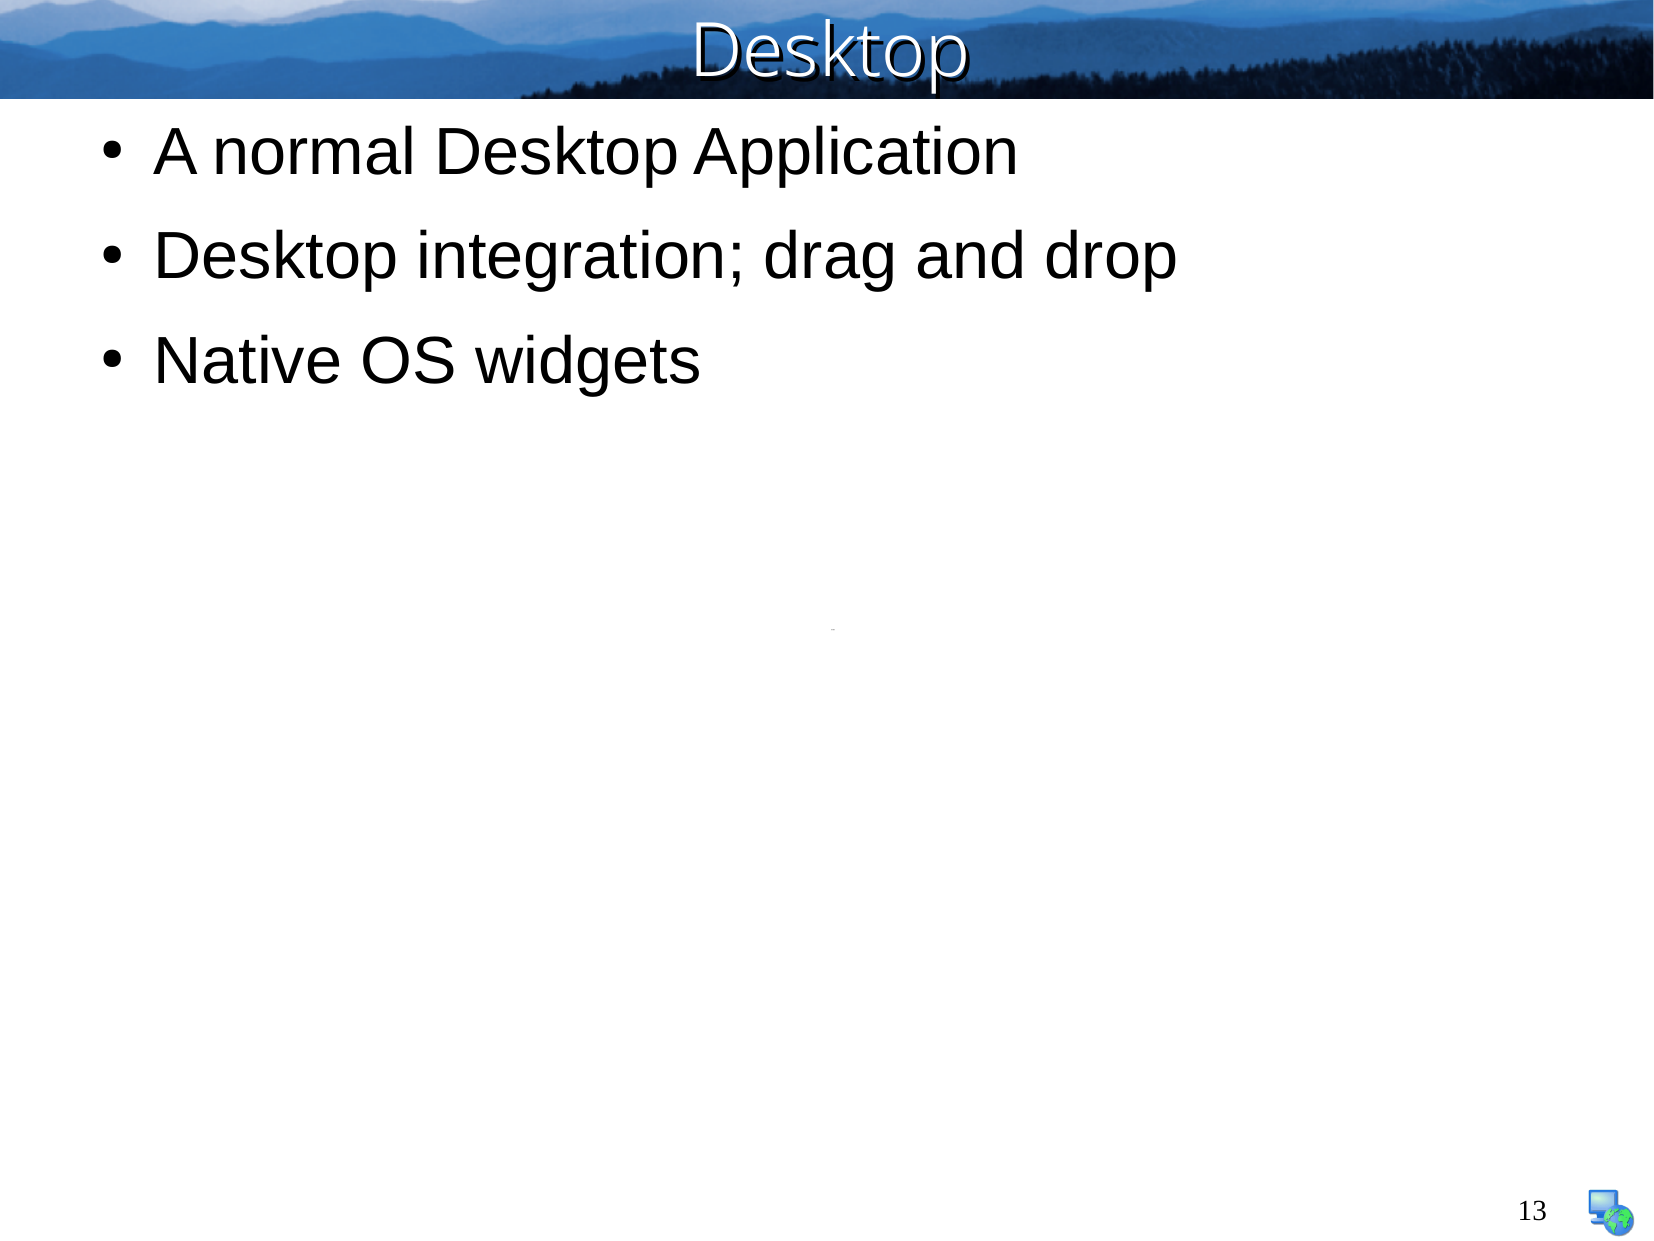

# Desktop
A normal Desktop Application
Desktop integration; drag and drop
Native OS widgets
13